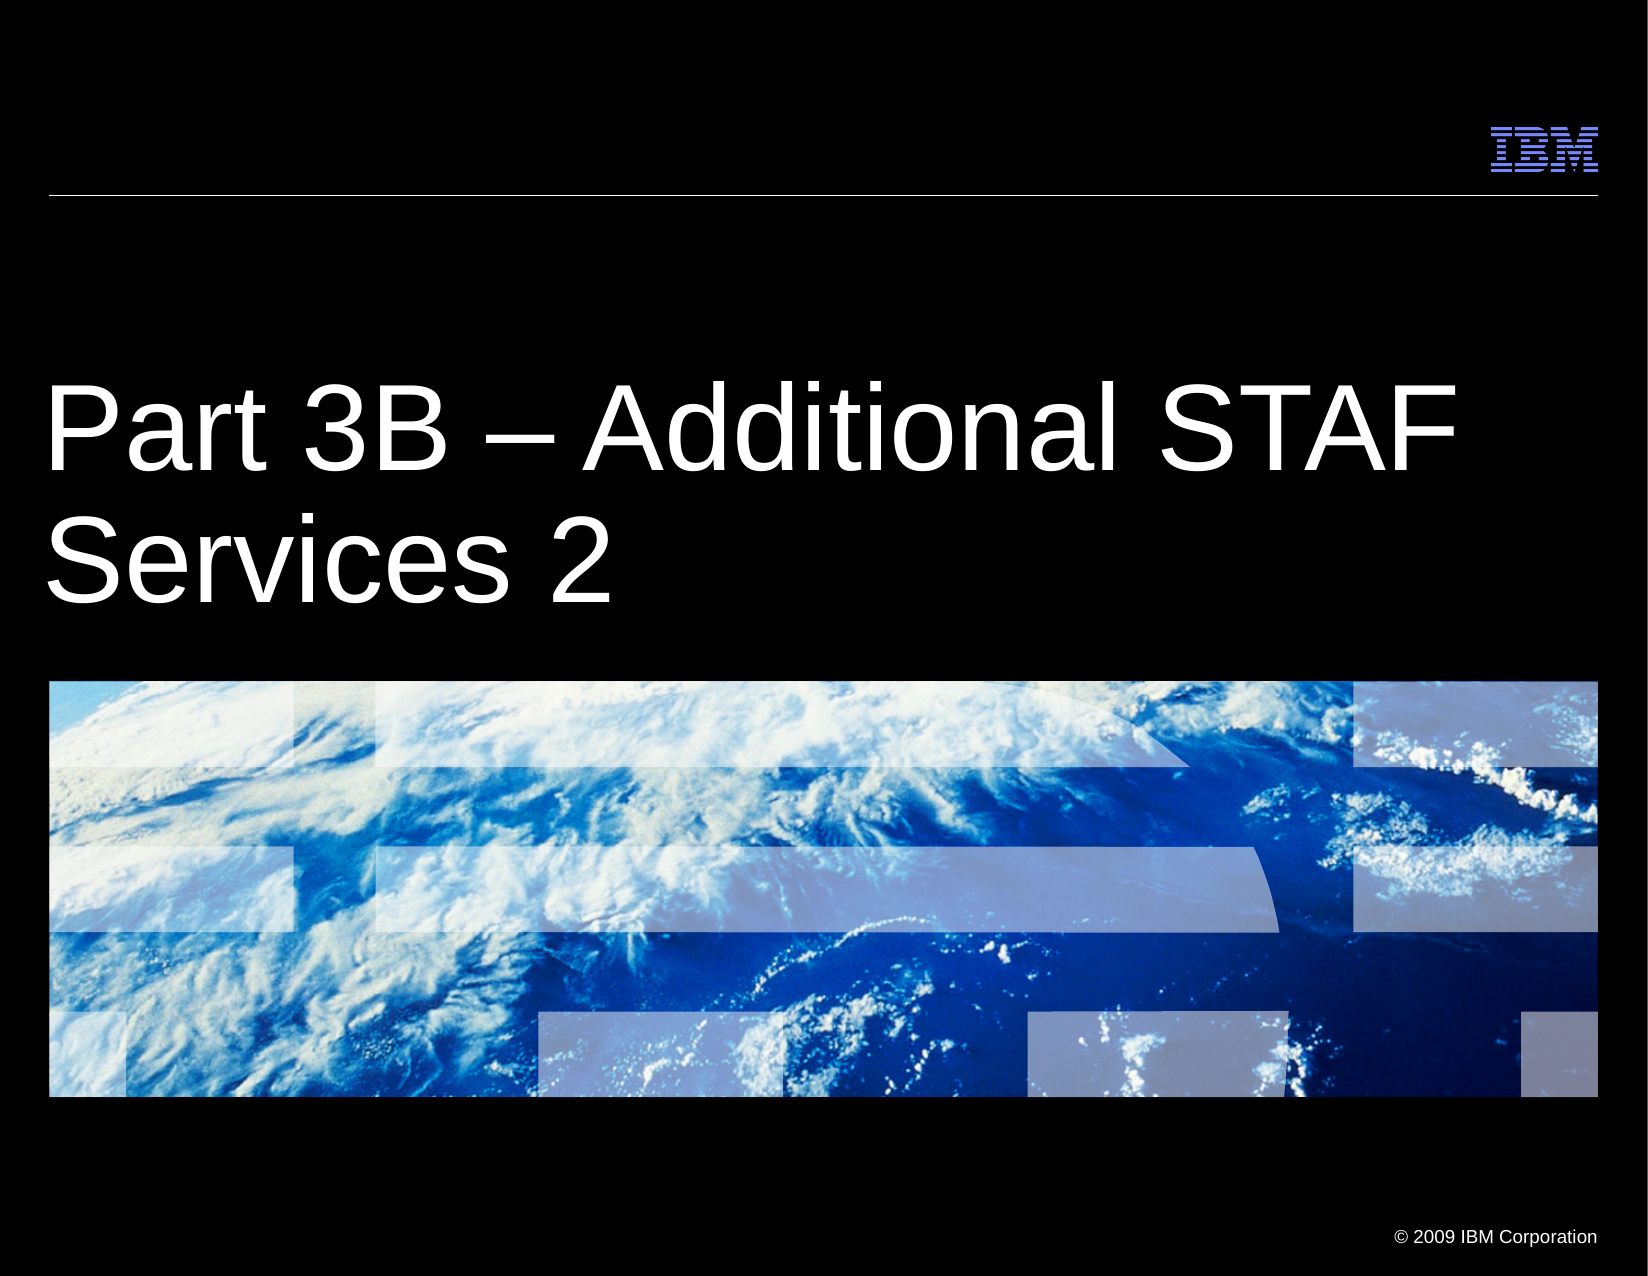

# Part 3B – Additional STAF Services 2